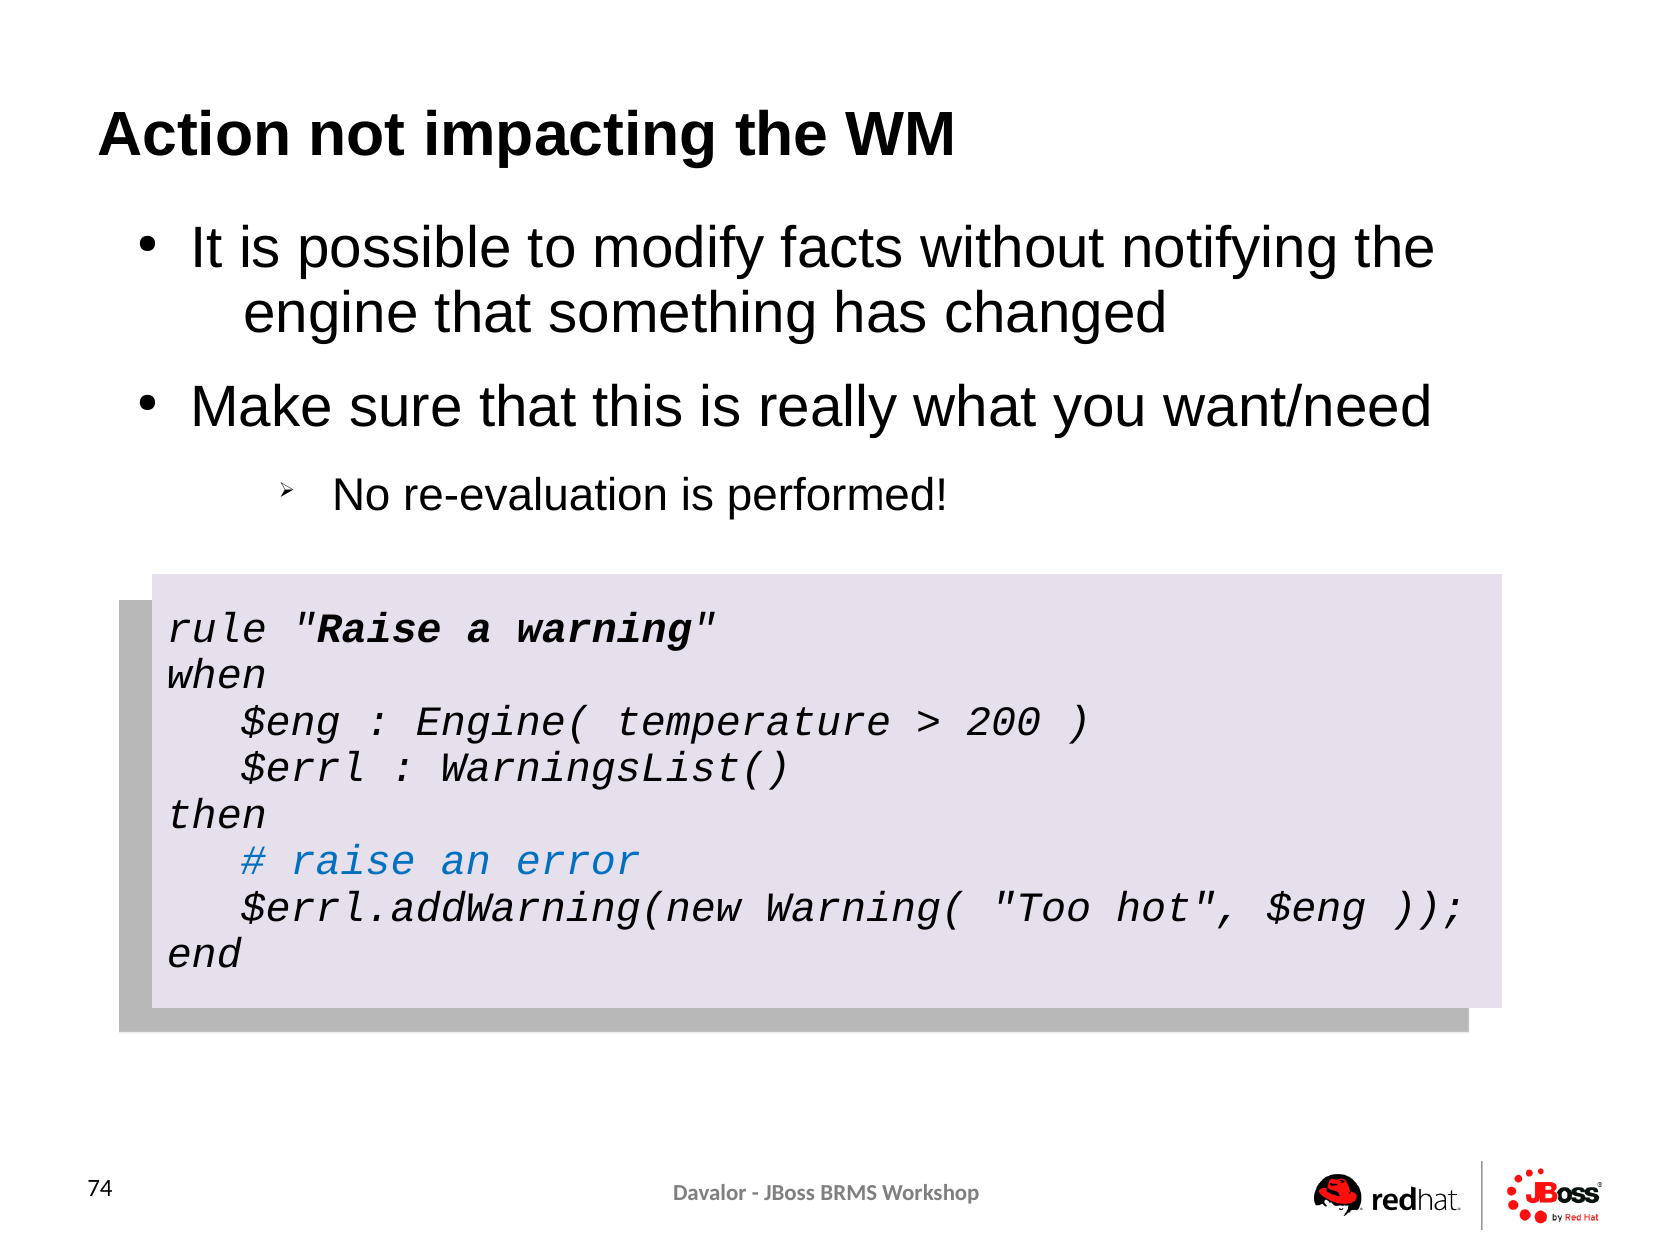

# Action not impacting the WM
It is possible to modify facts without notifying the engine that something has changed
Make sure that this is really what you want/need
No re-evaluation is performed!
rule "Raise a warning"
when
	$eng : Engine( temperature > 200 )
	$errl : WarningsList()
then
	# raise an error
	$errl.addWarning(new Warning( "Too hot", $eng ));
end